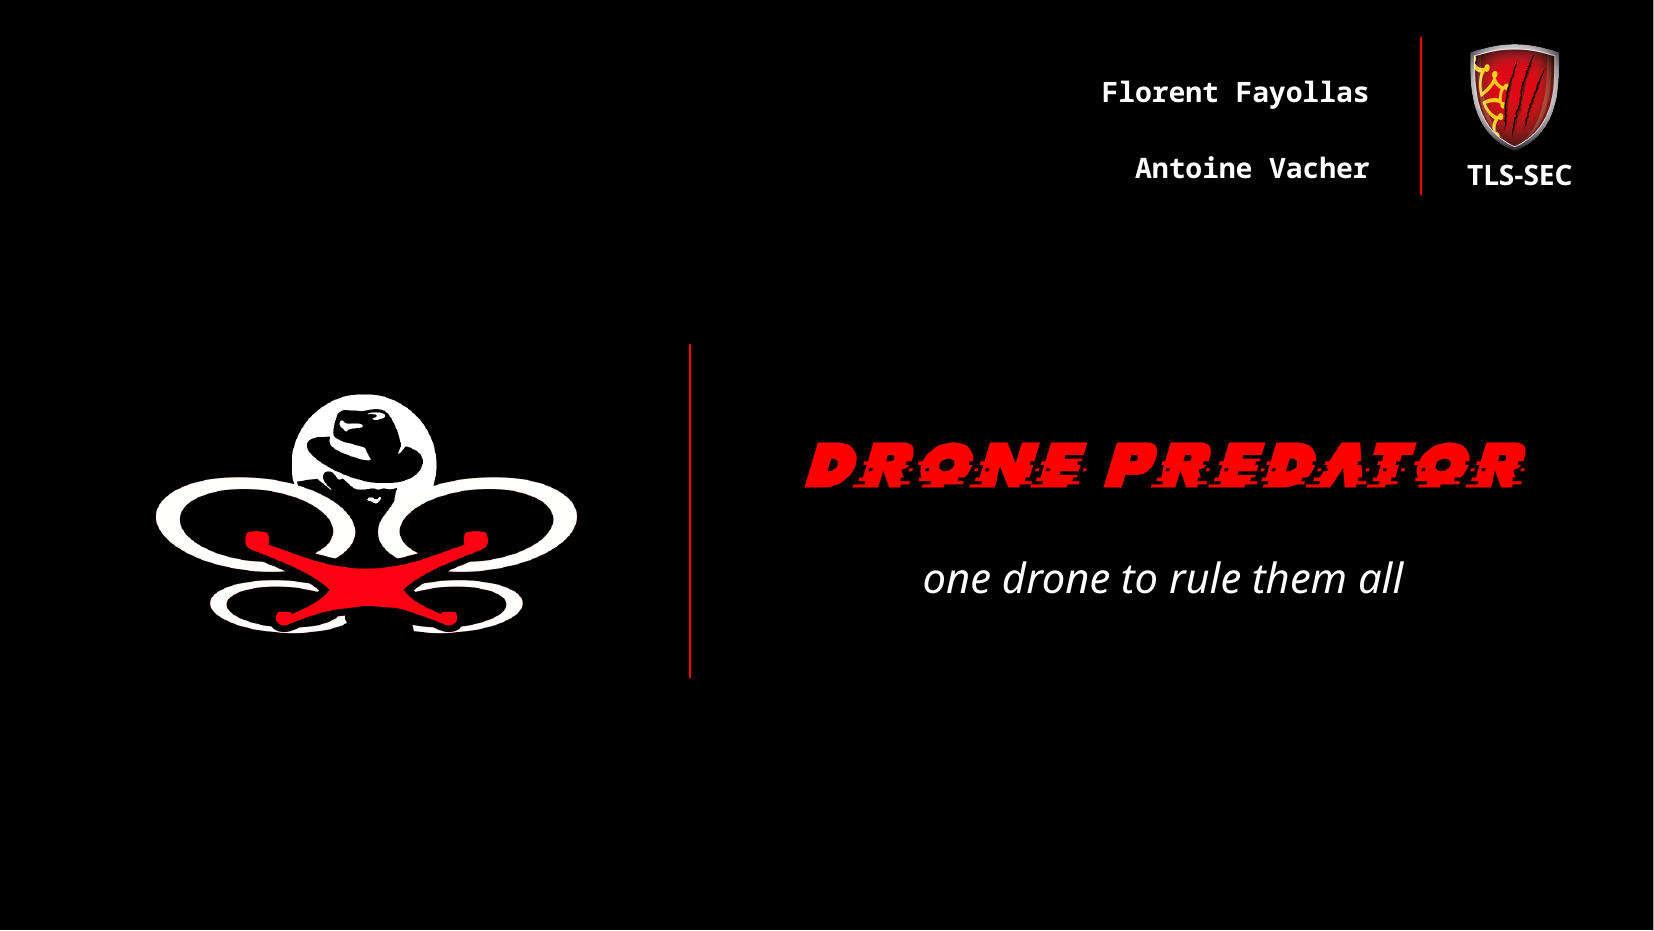

TLS-SEC
Florent Fayollas
Antoine Vacher
one drone to rule them all